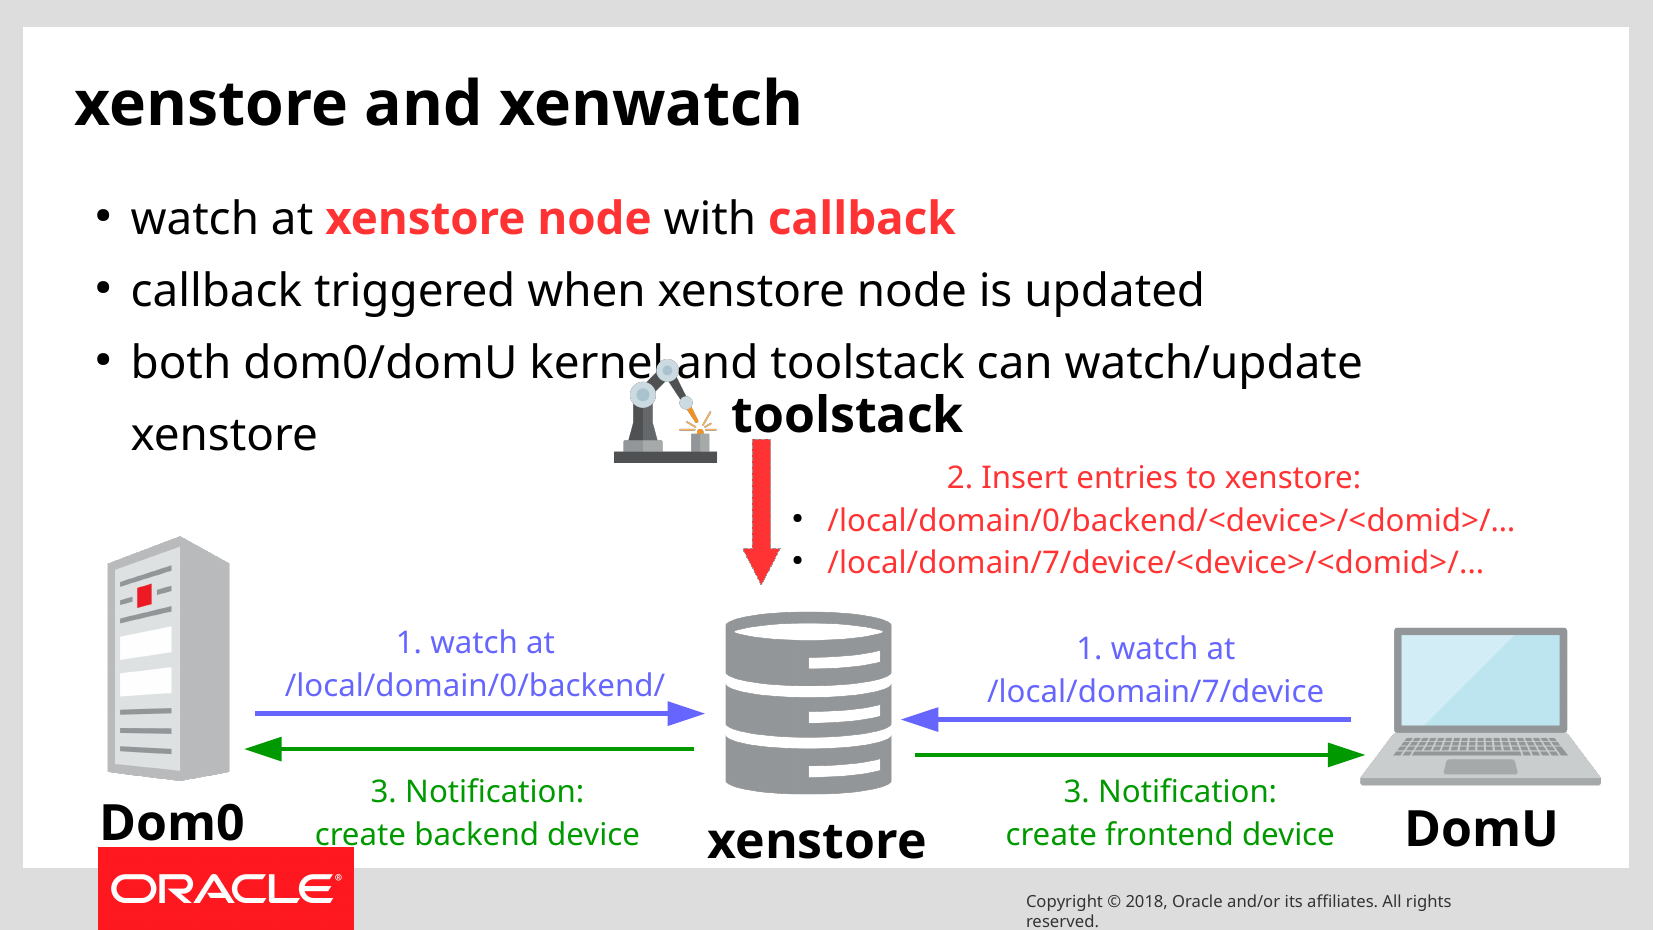

xenstore and xenwatch
watch at xenstore node with callback
callback triggered when xenstore node is updated
both dom0/domU kernel and toolstack can watch/update xenstore
toolstack
2. Insert entries to xenstore:
/local/domain/0/backend/<device>/<domid>/…
/local/domain/7/device/<device>/<domid>/...
1. watch at
/local/domain/0/backend/
1. watch at
/local/domain/7/device
3. Notification:
create backend device
3. Notification:
create frontend device
Dom0
DomU
xenstore
Copyright © 2018, Oracle and/or its affiliates. All rights reserved.